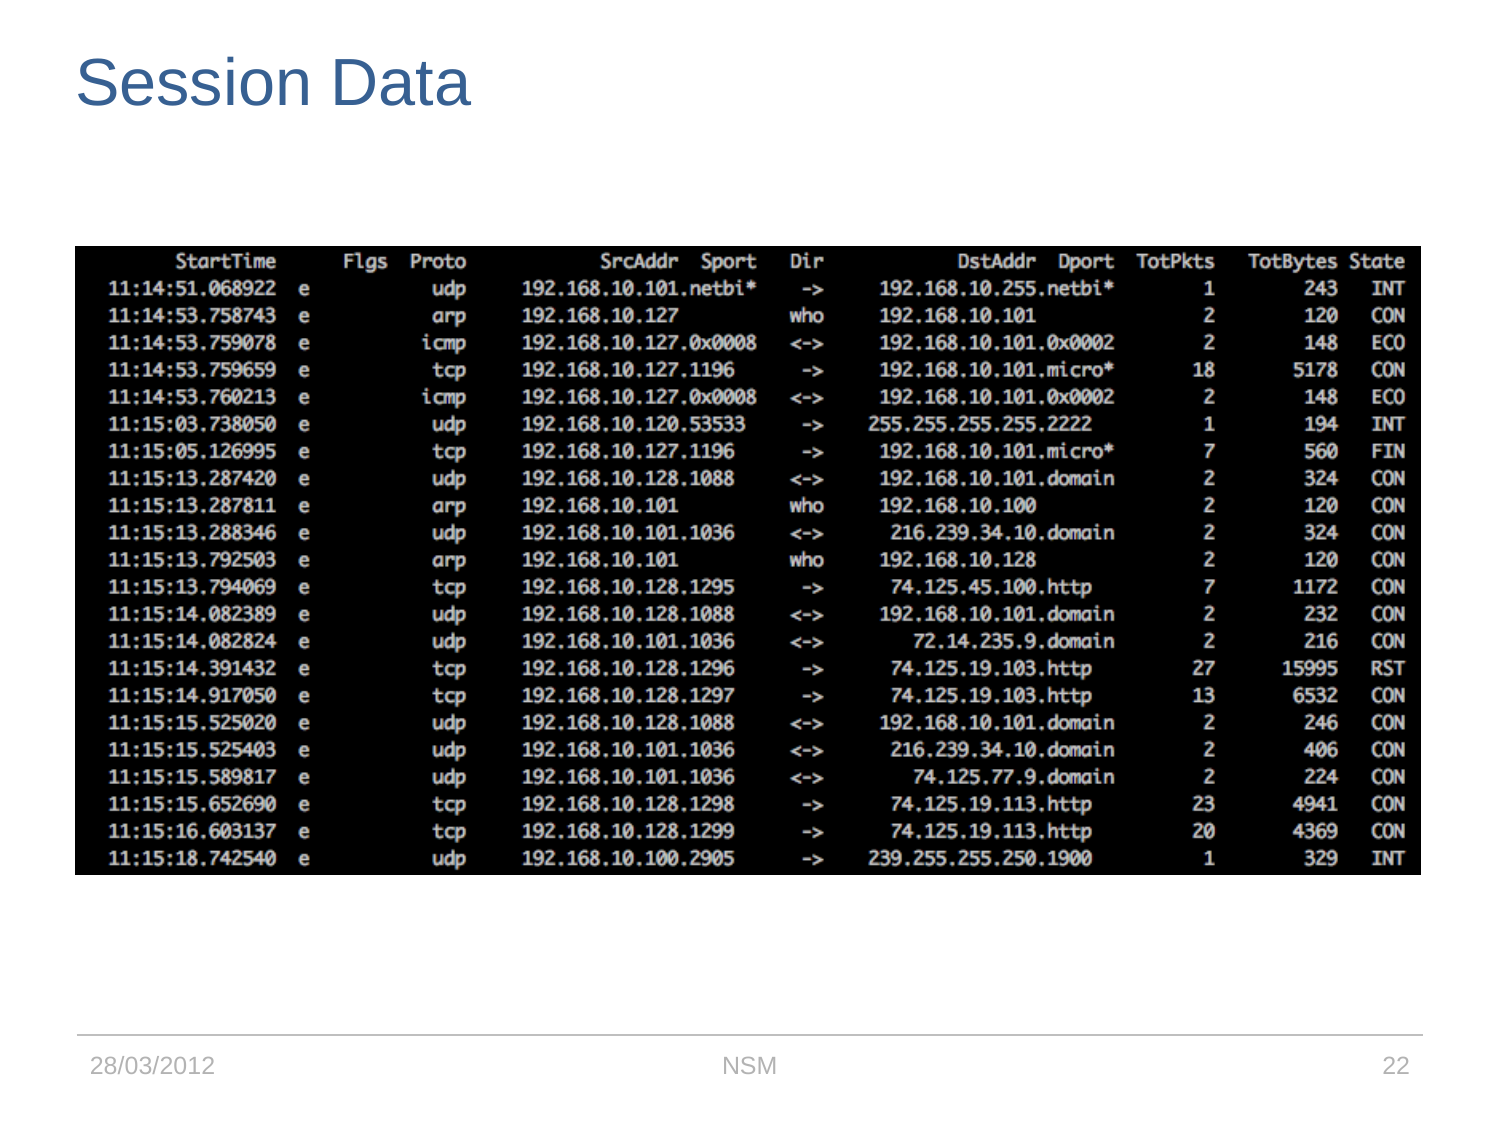

# Session Data
Date
Your footer here
22